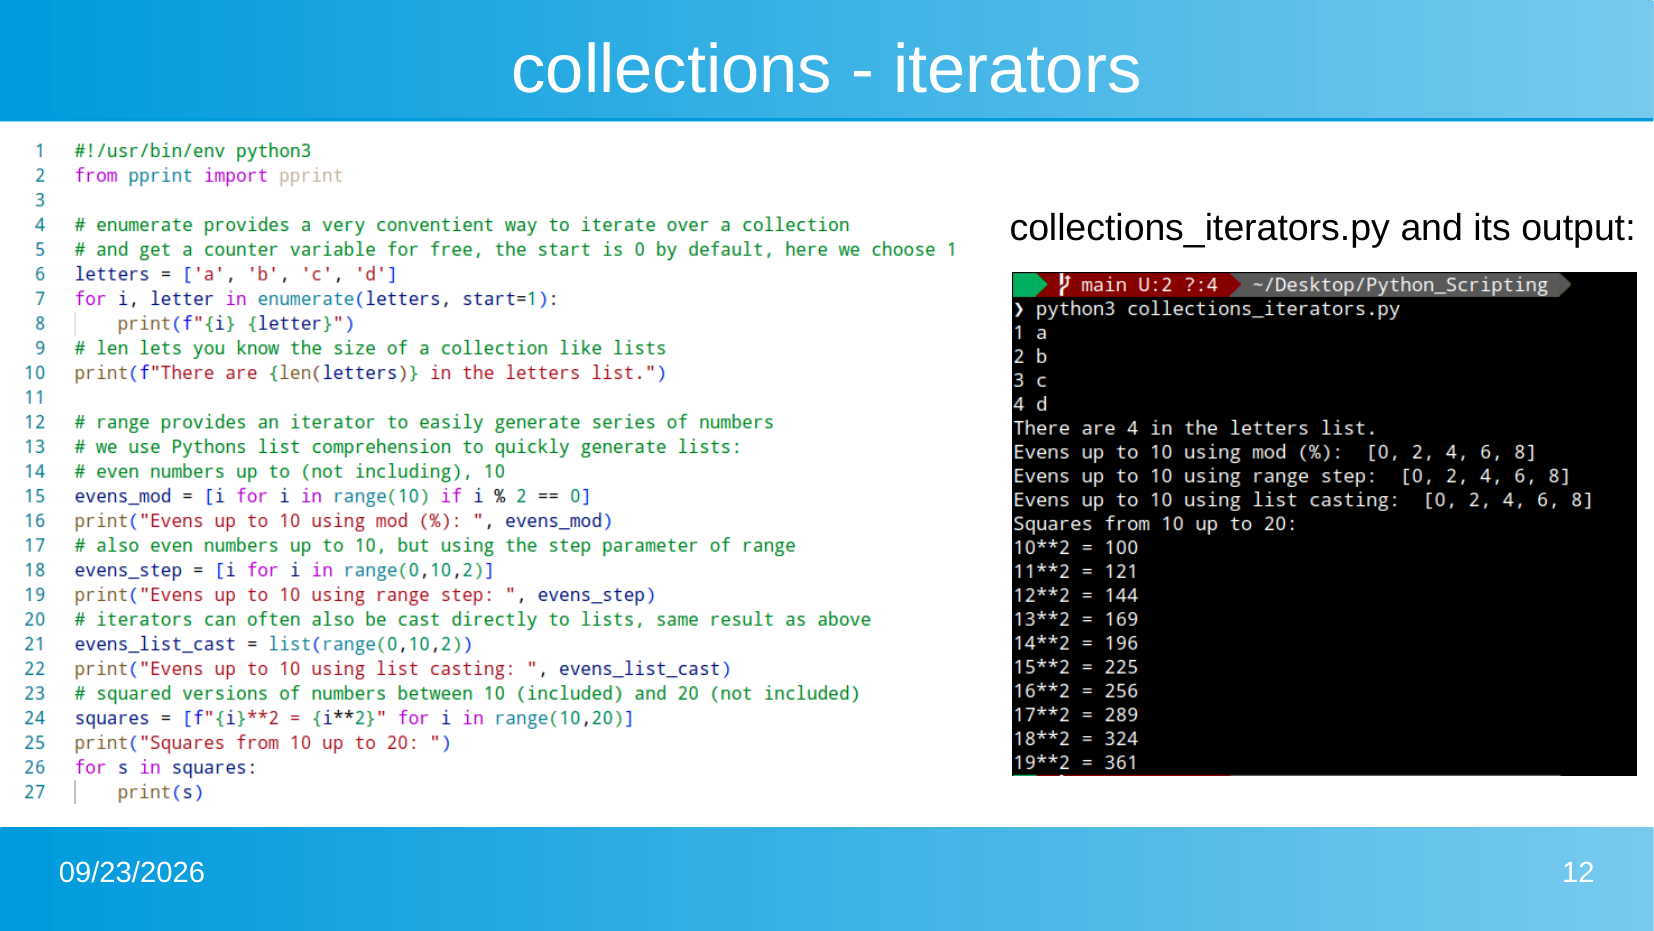

# collections - iterators
collections_iterators.py and its output:
12